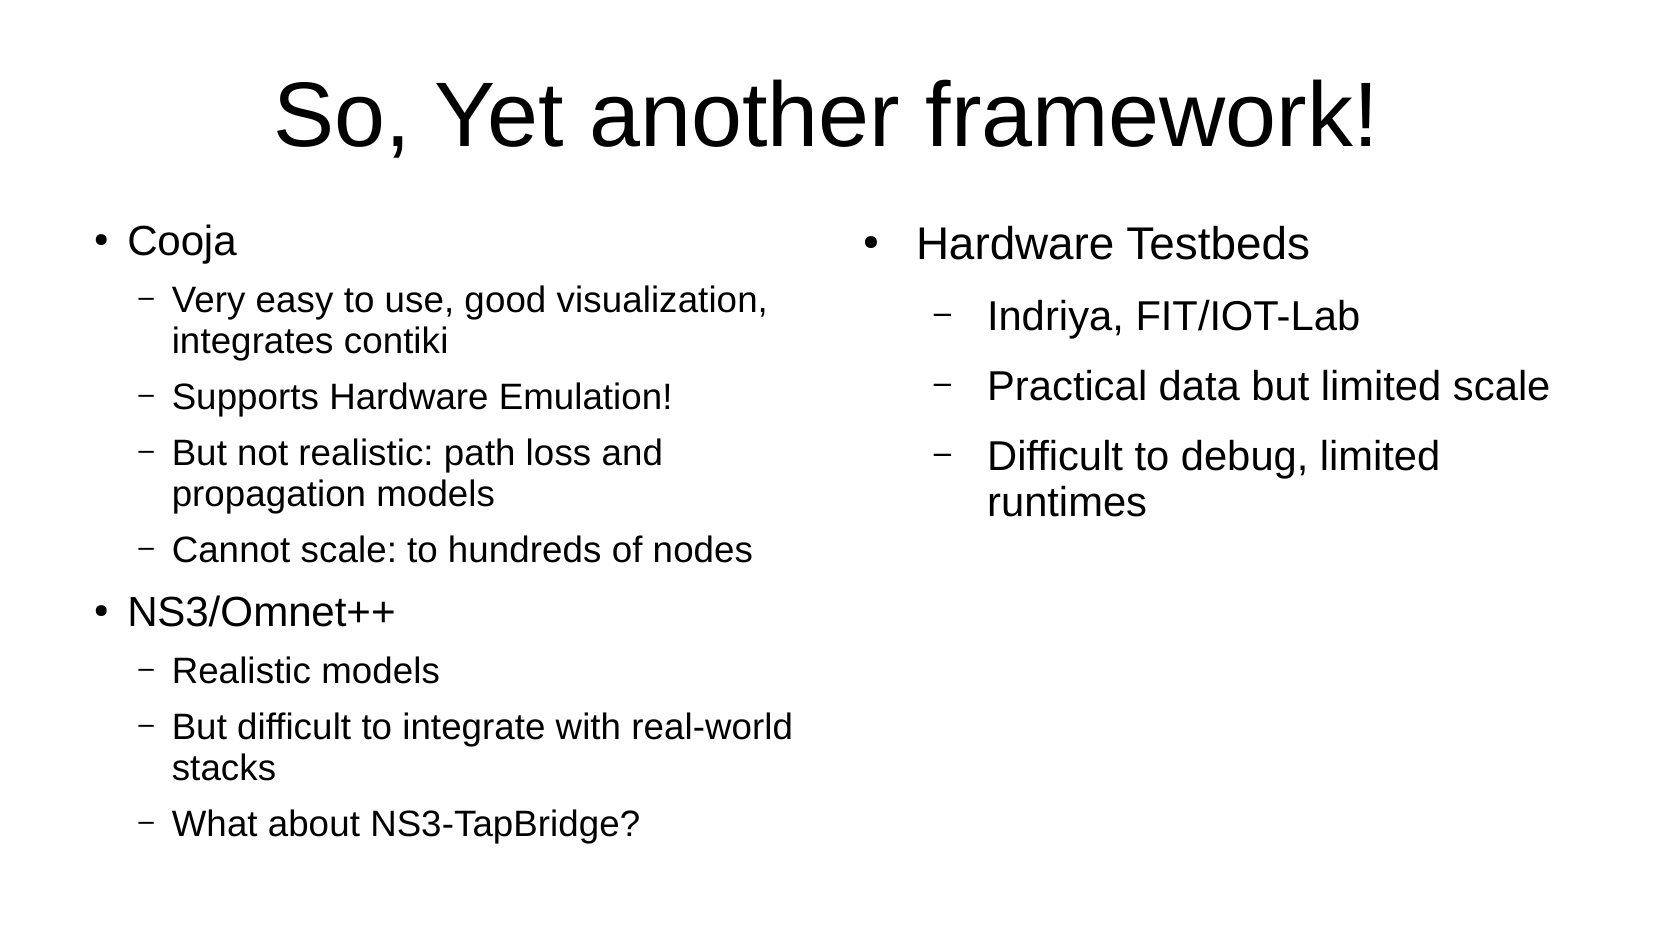

# So, Yet another framework!
Cooja
Very easy to use, good visualization, integrates contiki
Supports Hardware Emulation!
But not realistic: path loss and propagation models
Cannot scale: to hundreds of nodes
NS3/Omnet++
Realistic models
But difficult to integrate with real-world stacks
What about NS3-TapBridge?
Hardware Testbeds
Indriya, FIT/IOT-Lab
Practical data but limited scale
Difficult to debug, limited runtimes